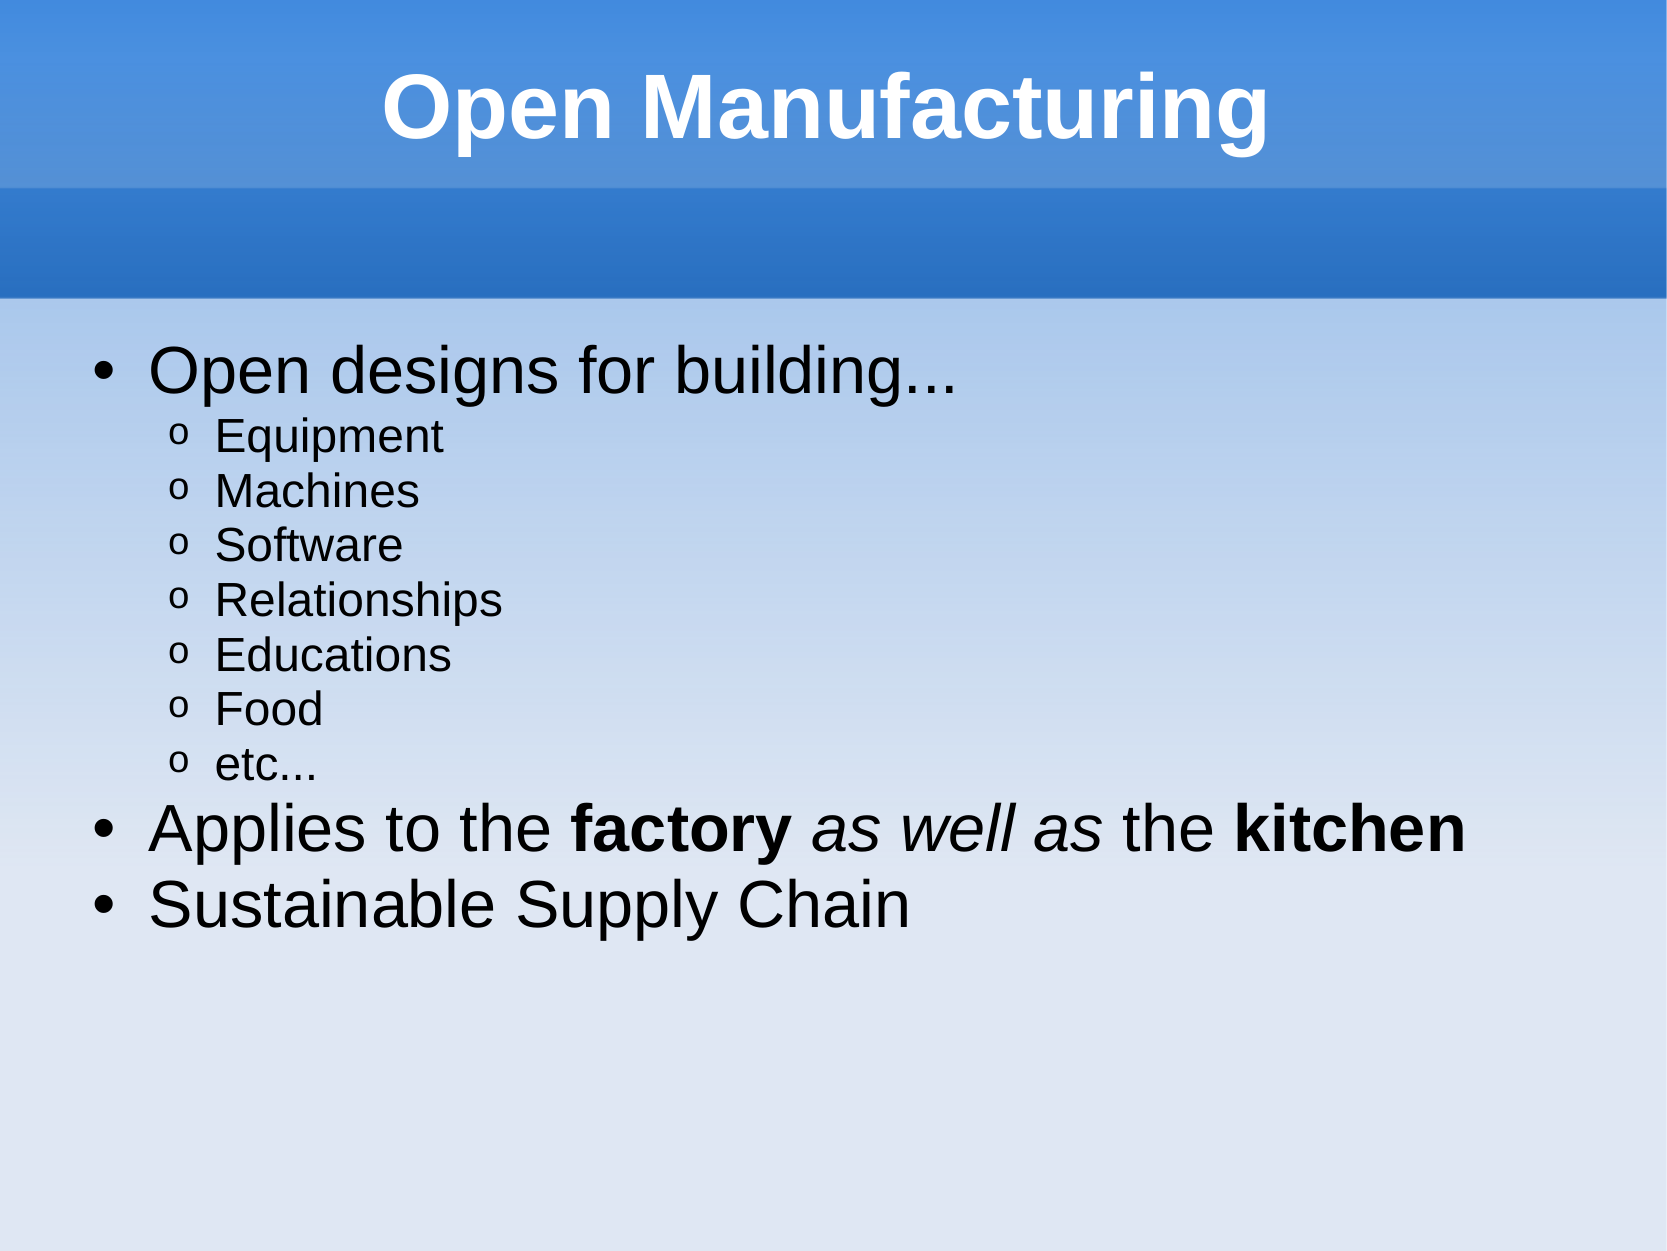

# Open Manufacturing
Open designs for building...
Equipment
Machines
Software
Relationships
Educations
Food
etc...
Applies to the factory as well as the kitchen
Sustainable Supply Chain